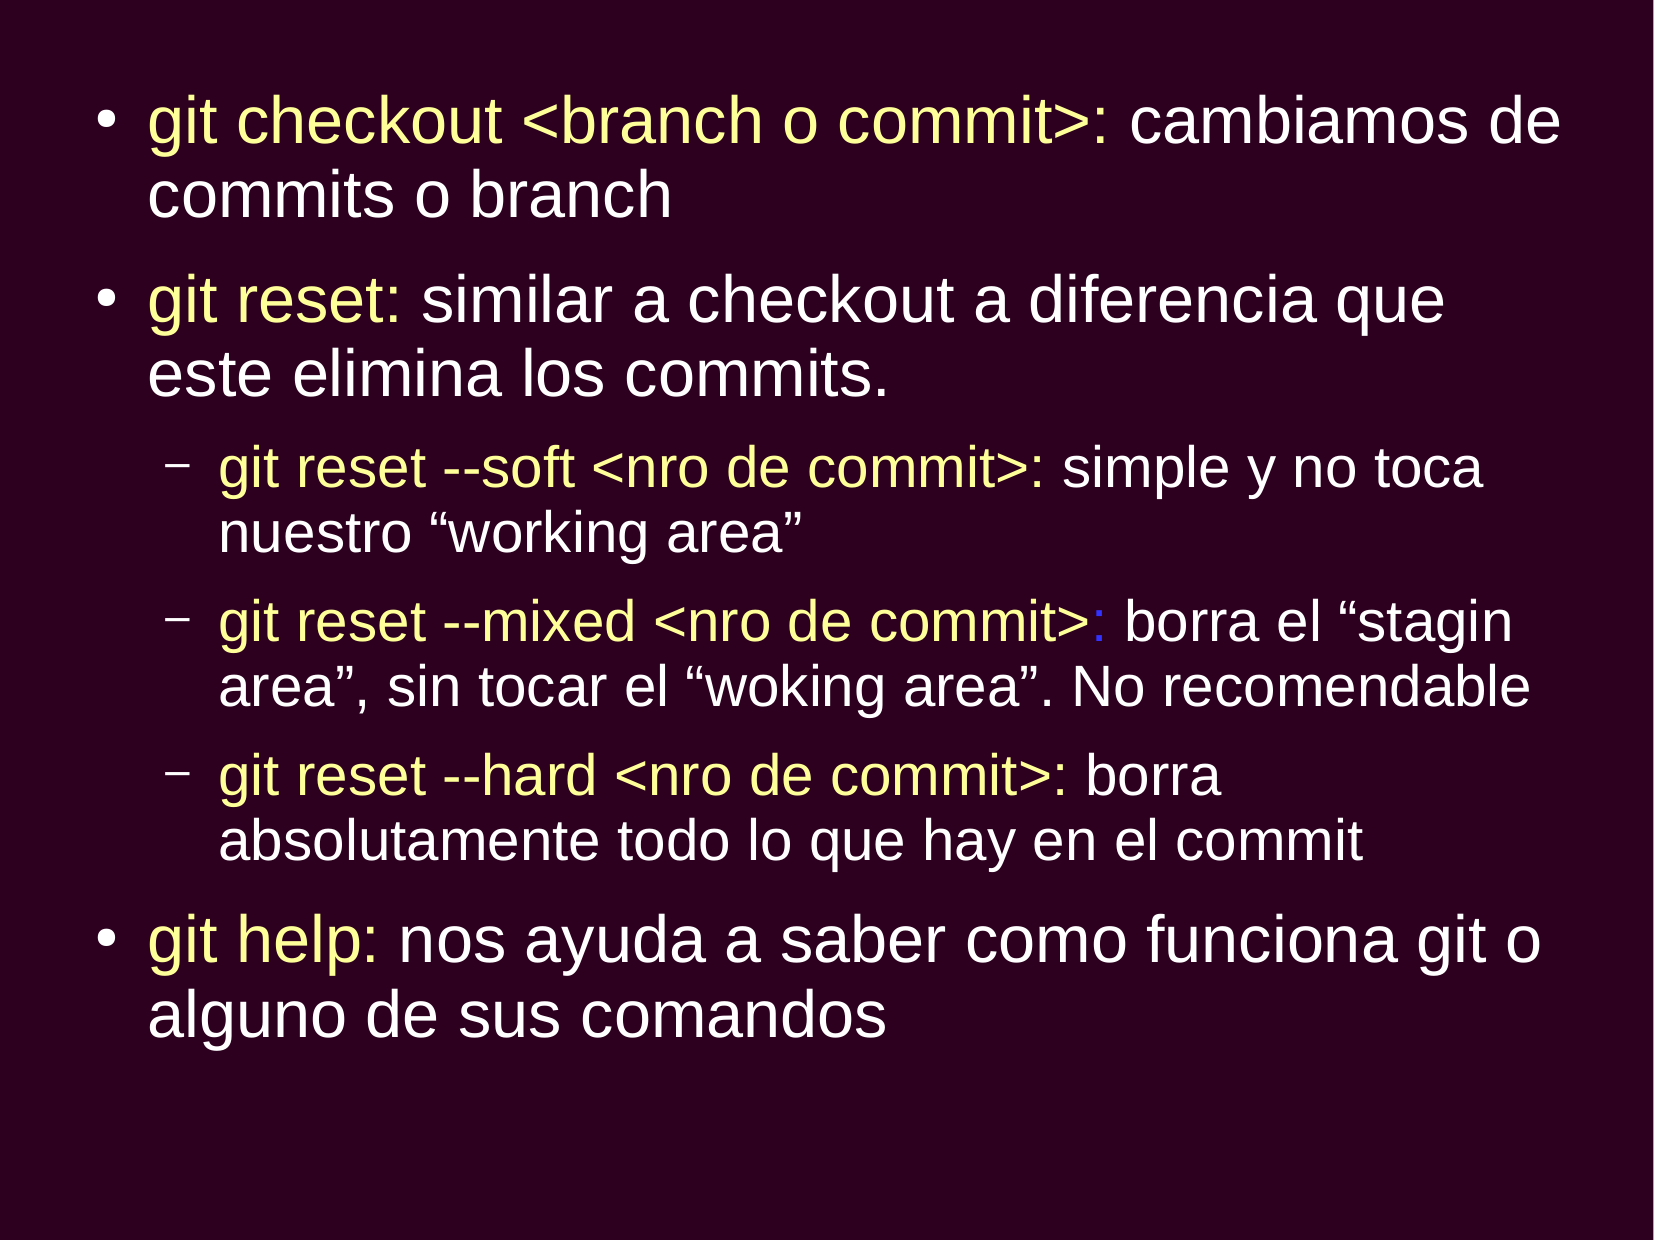

# git checkout <branch o commit>: cambiamos de commits o branch
git reset: similar a checkout a diferencia que este elimina los commits.
git reset --soft <nro de commit>: simple y no toca nuestro “working area”
git reset --mixed <nro de commit>: borra el “stagin area”, sin tocar el “woking area”. No recomendable
git reset --hard <nro de commit>: borra absolutamente todo lo que hay en el commit
git help: nos ayuda a saber como funciona git o alguno de sus comandos